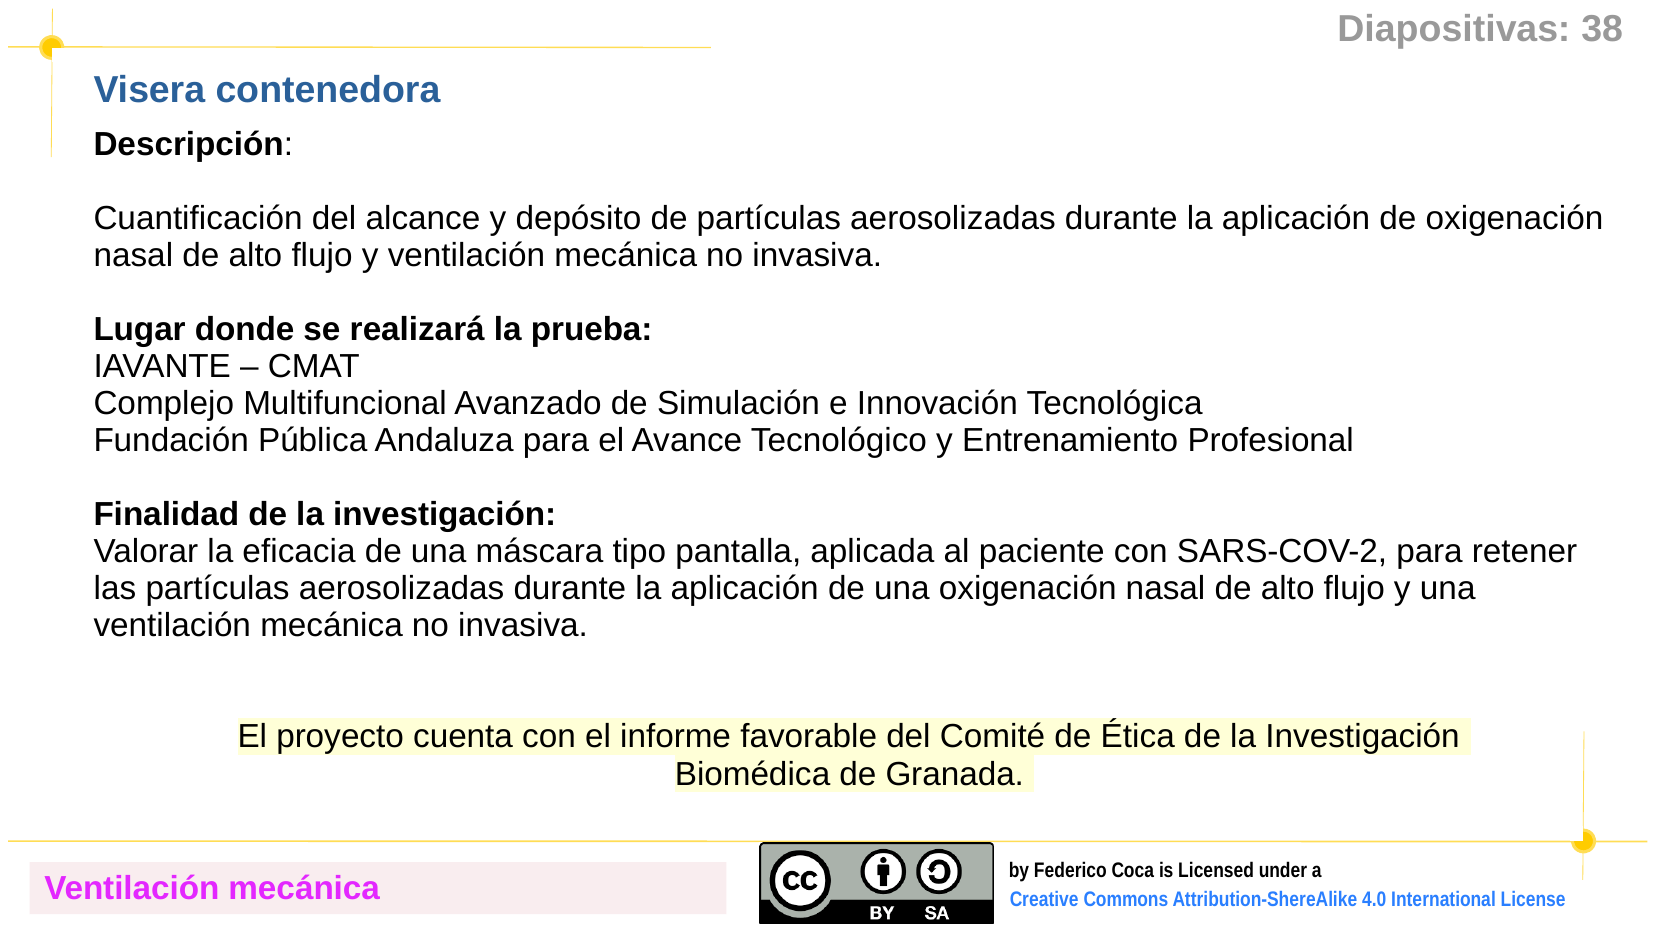

Diapositivas: 38
Visera contenedora
Descripción:
Cuantificación del alcance y depósito de partículas aerosolizadas durante la aplicación de oxigenación nasal de alto flujo y ventilación mecánica no invasiva.
Lugar donde se realizará la prueba:
IAVANTE – CMAT
Complejo Multifuncional Avanzado de Simulación e Innovación Tecnológica
Fundación Pública Andaluza para el Avance Tecnológico y Entrenamiento Profesional
Finalidad de la investigación:
Valorar la eficacia de una máscara tipo pantalla, aplicada al paciente con SARS-COV-2, para retener las partículas aerosolizadas durante la aplicación de una oxigenación nasal de alto flujo y una ventilación mecánica no invasiva.
El proyecto cuenta con el informe favorable del Comité de Ética de la Investigación
Biomédica de Granada.
Ventilación mecánica